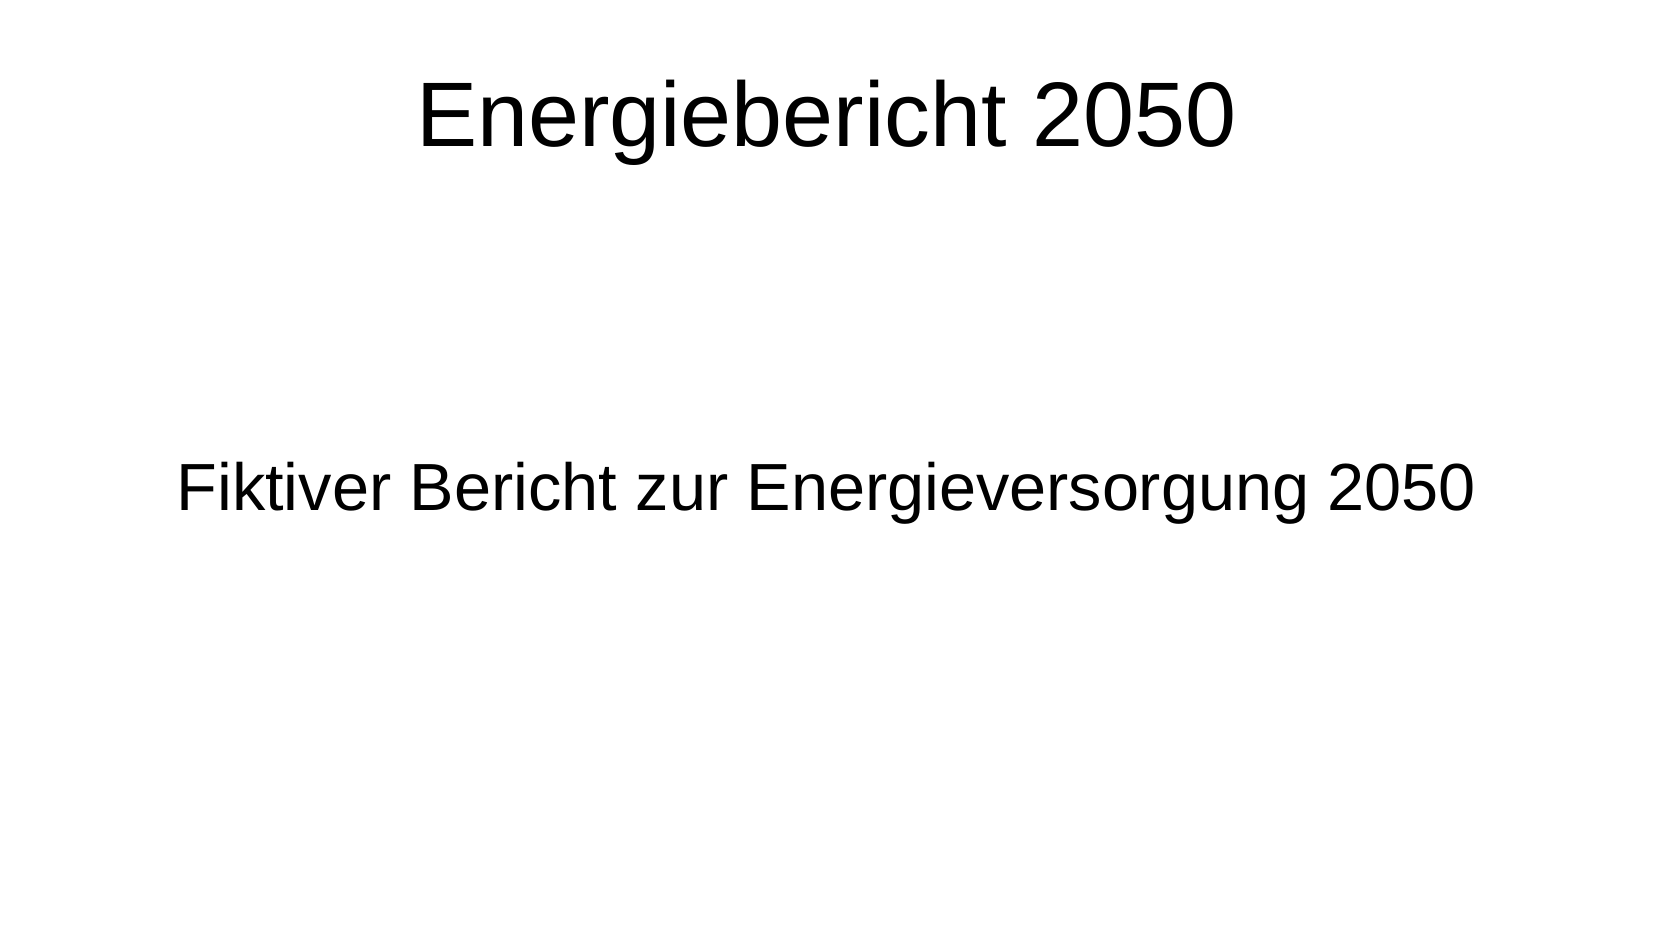

# Energiebericht 2050
Fiktiver Bericht zur Energieversorgung 2050